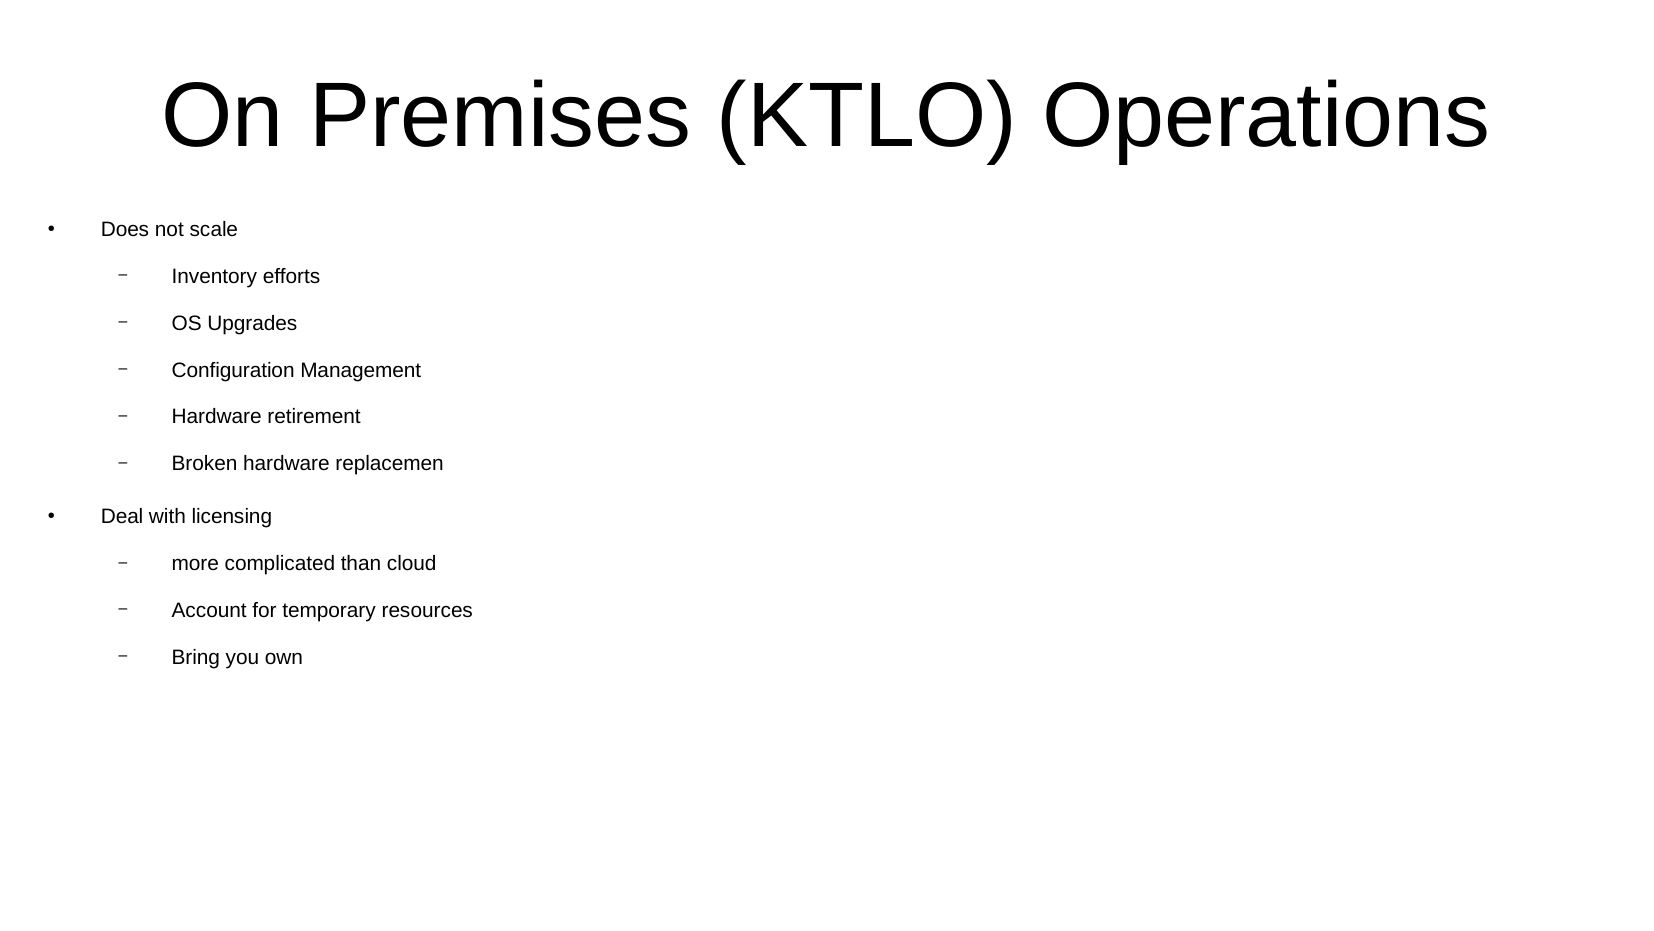

# On Premises (KTLO) Operations
Does not scale
Inventory efforts
OS Upgrades
Configuration Management
Hardware retirement
Broken hardware replacemen
Deal with licensing
more complicated than cloud
Account for temporary resources
Bring you own